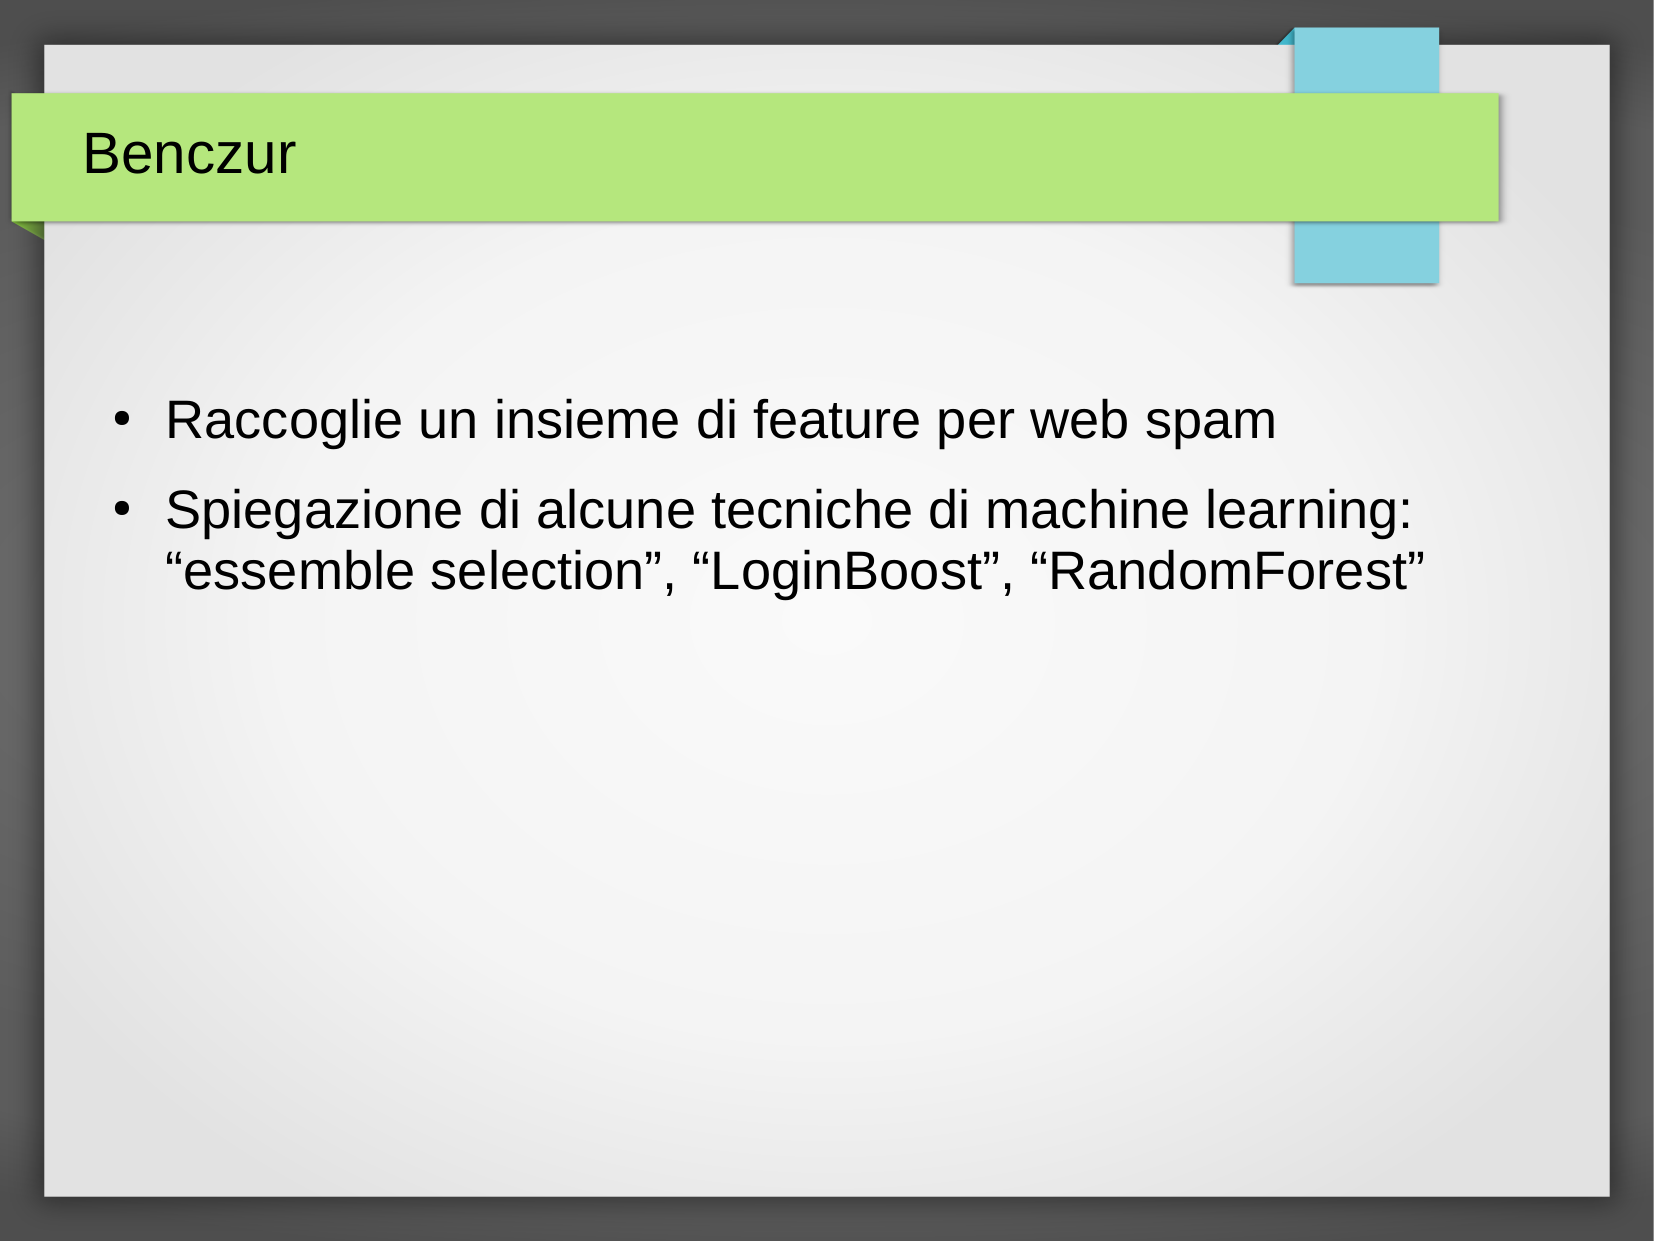

# Benczur
Raccoglie un insieme di feature per web spam
Spiegazione di alcune tecniche di machine learning: “essemble selection”, “LoginBoost”, “RandomForest”